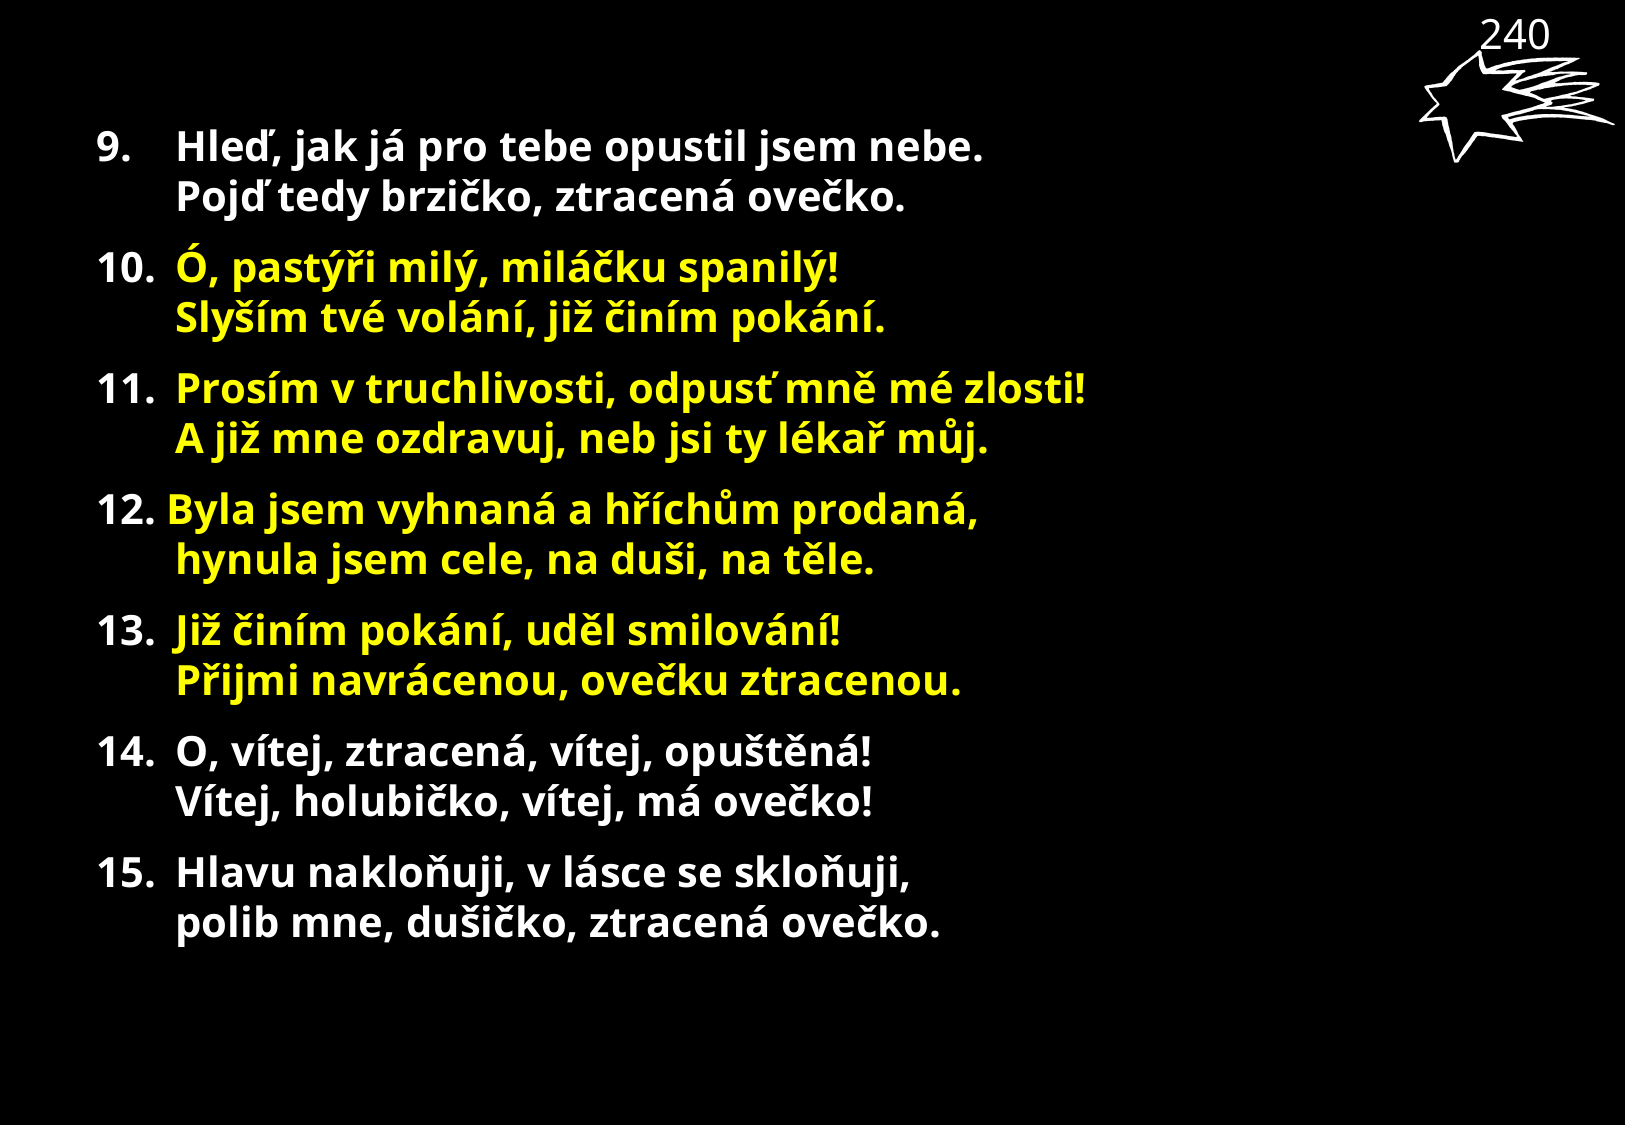

240
# 9. 	Hleď, jak já pro tebe opustil jsem nebe. Pojď tedy brzičko, ztracená ovečko.
10.	Ó, pastýři milý, miláčku spanilý!
Slyším tvé volání, již činím pokání.
11.	Prosím v truchlivosti, odpusť mně mé zlosti!
A již mne ozdravuj, neb jsi ty lékař můj.
12. Byla jsem vyhnaná a hříchům prodaná,
hynula jsem cele, na duši, na těle.
13.	Již činím pokání, uděl smilování!
Přijmi navrácenou, ovečku ztracenou.
14.	O, vítej, ztracená, vítej, opuštěná!
Vítej, holubičko, vítej, má ovečko!
15.	Hlavu nakloňuji, v lásce se skloňuji,
polib mne, dušičko, ztracená ovečko.